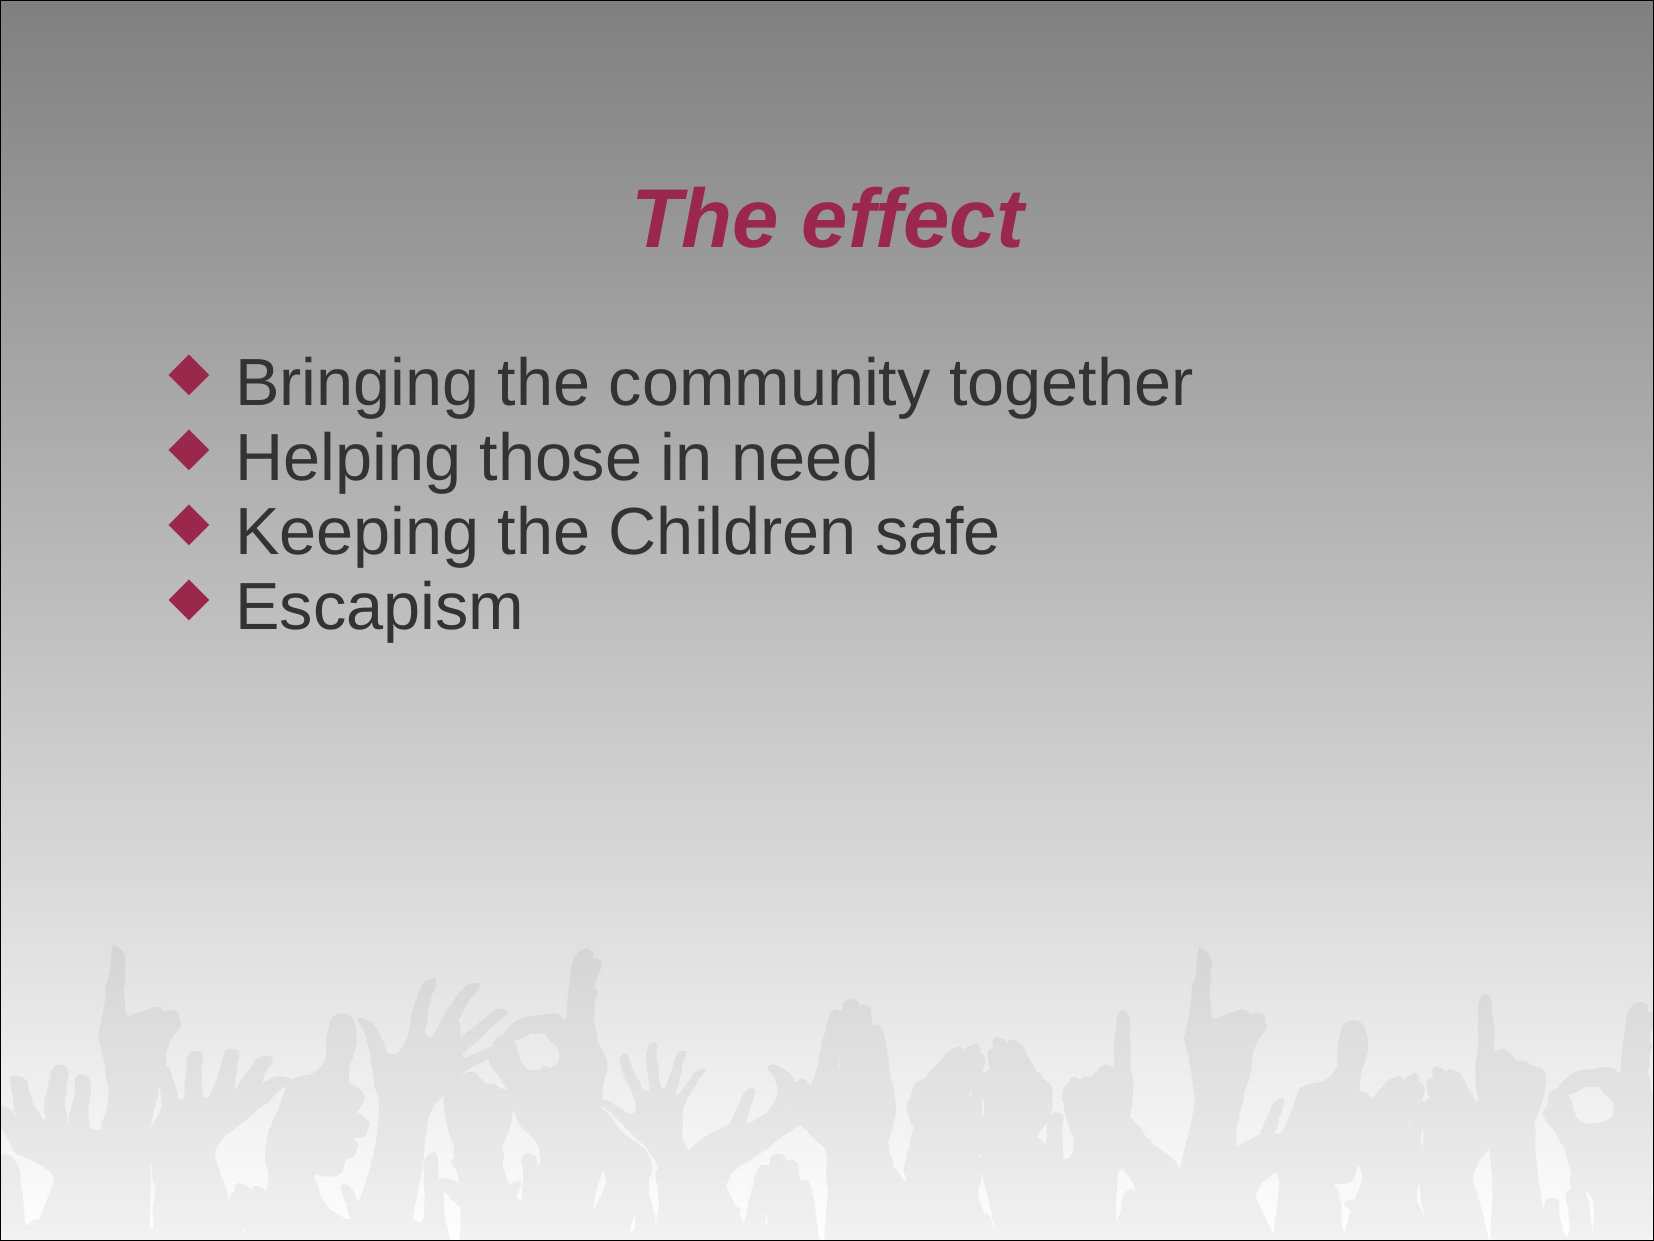

# The effect
Bringing the community together
Helping those in need
Keeping the Children safe
Escapism